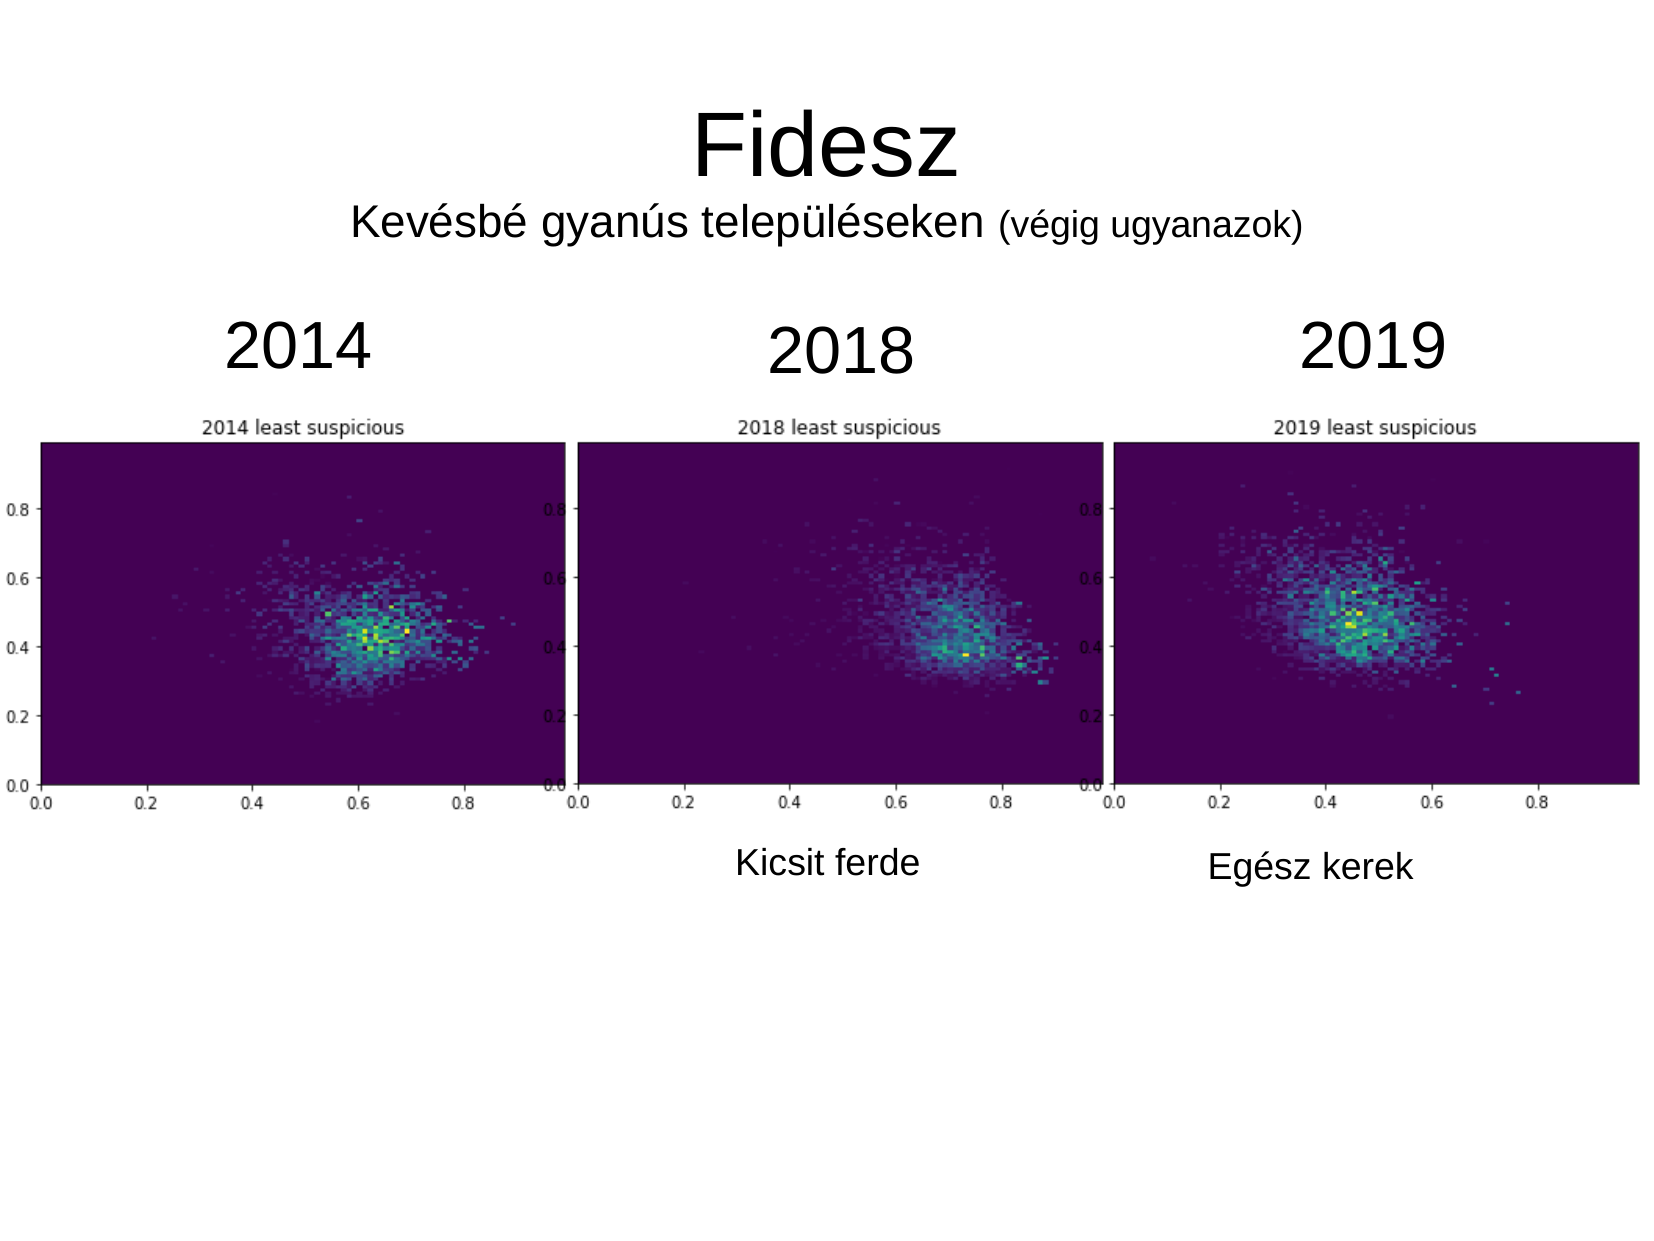

# Fidesz Kevésbé gyanús településeken (végig ugyanazok)
2014
2019
2018
Kicsit ferde
Egész kerek